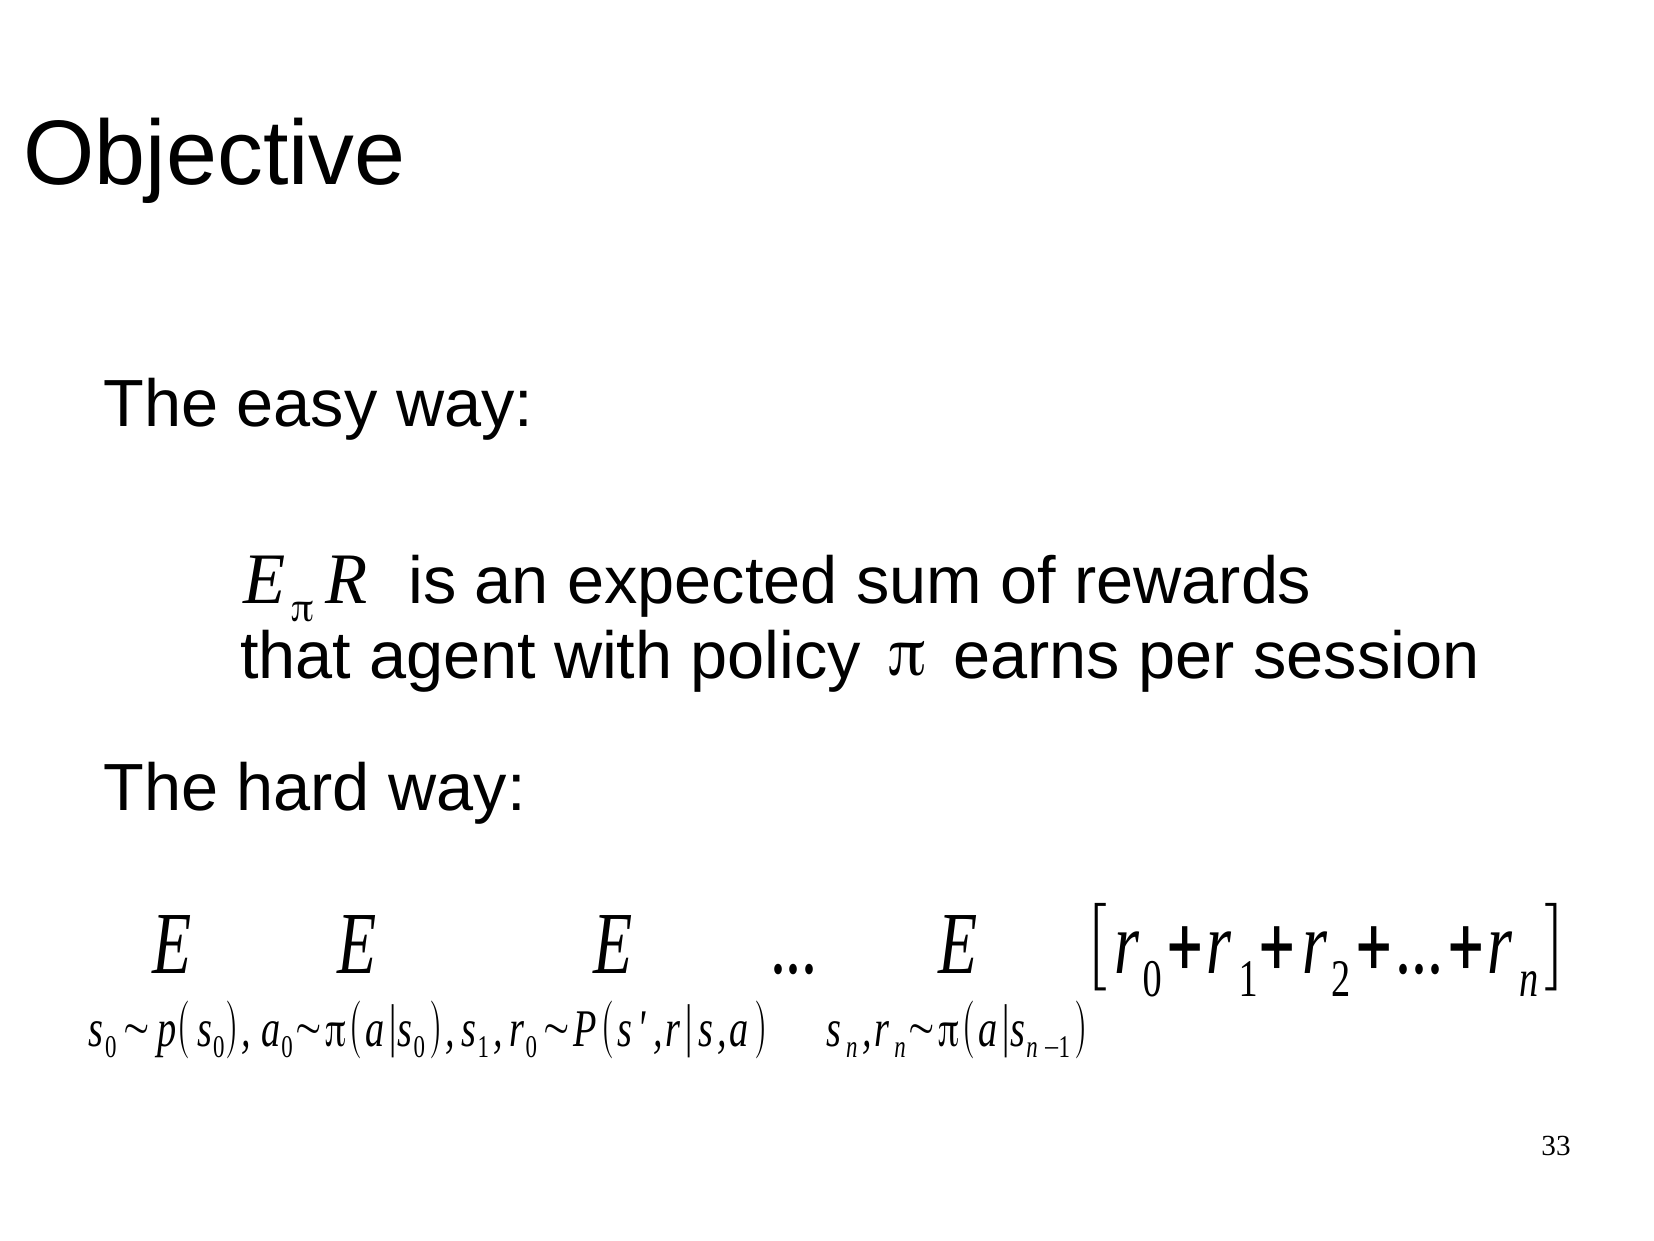

# Objective
The easy way:
 is an expected sum of rewards
that agent with policy earns per session
The hard way:
33